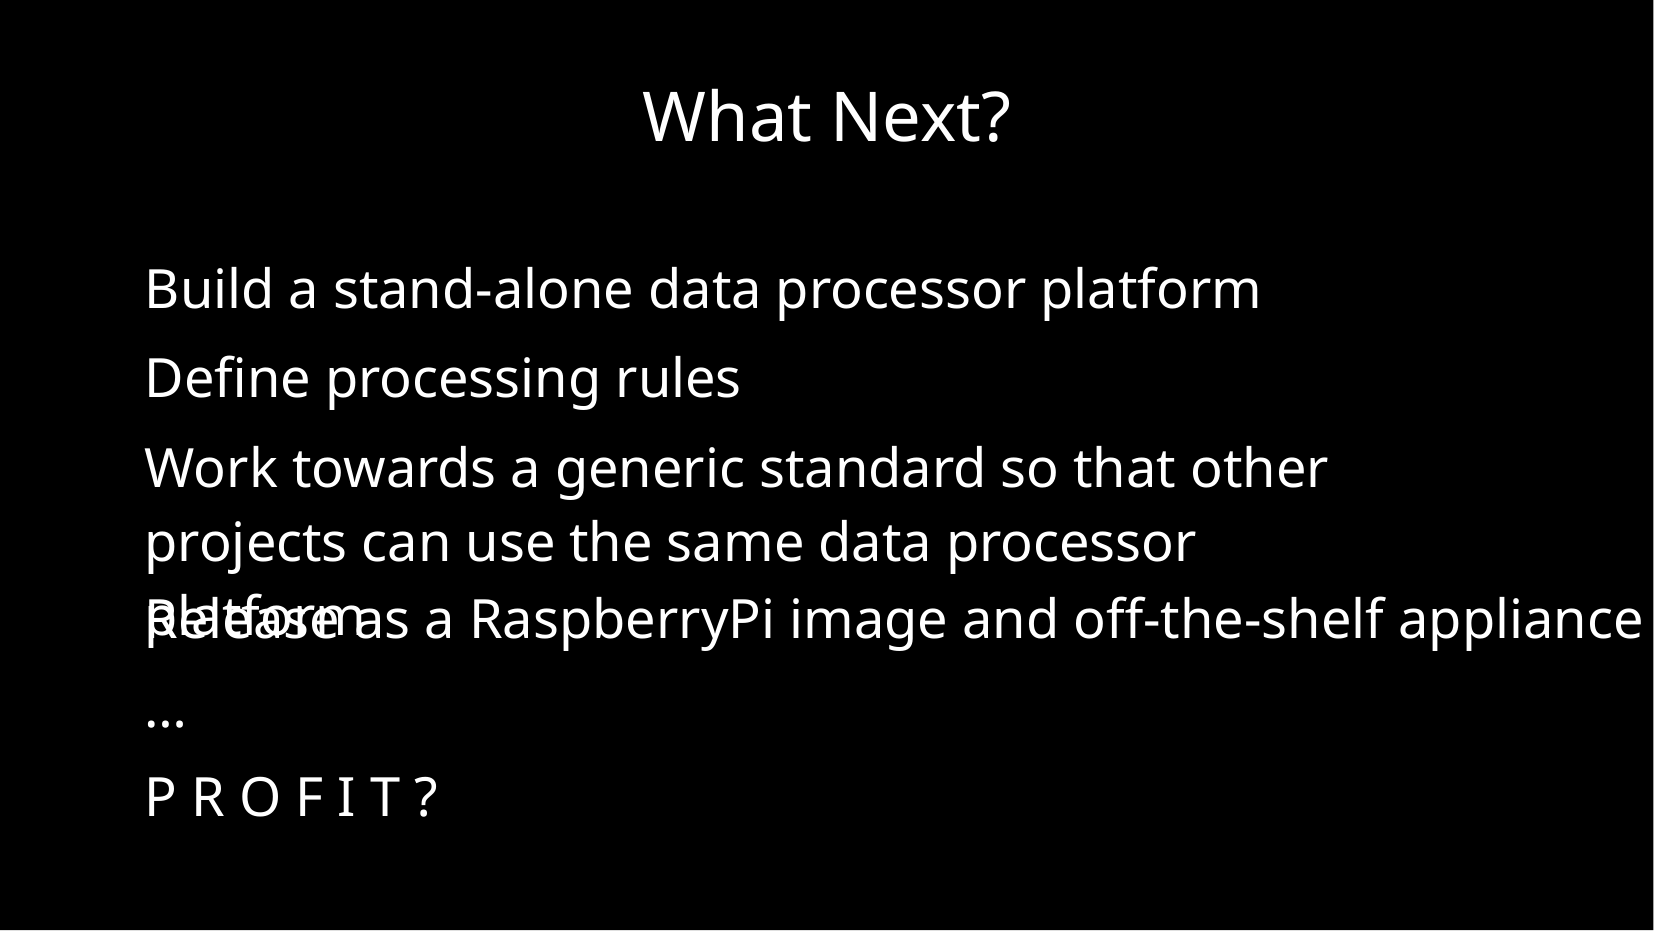

# What Next?
Build a stand-alone data processor platform
Define processing rules
Work towards a generic standard so that other projects can use the same data processor platform
Release as a RaspberryPi image and off-the-shelf appliance
…
P R O F I T ?